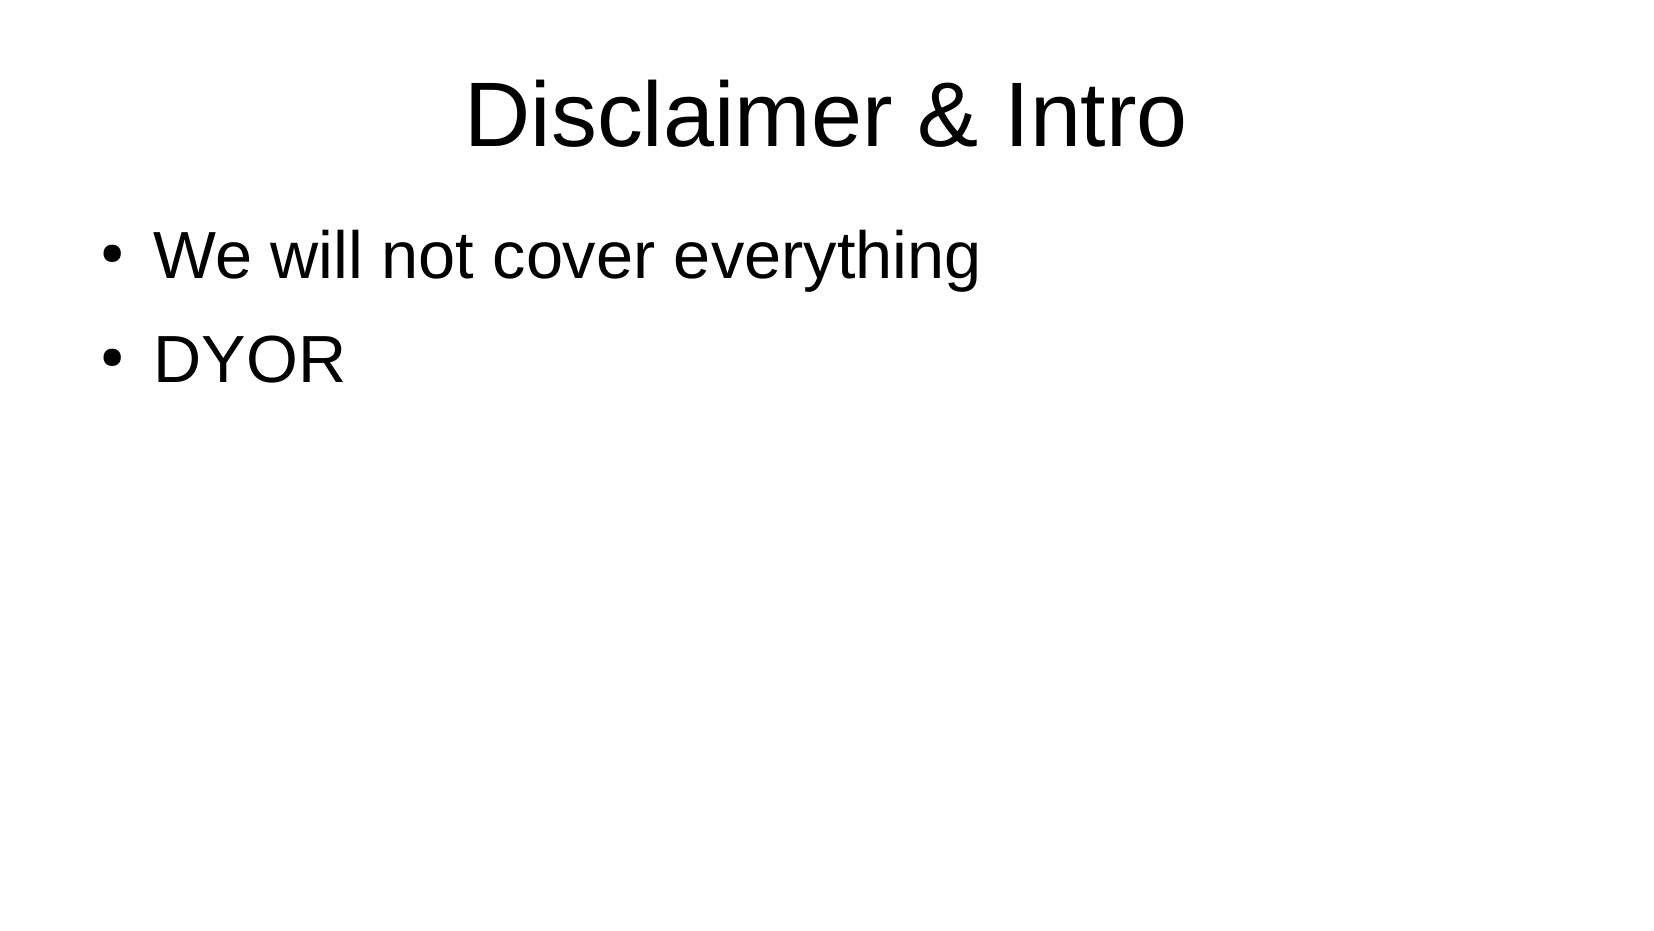

# Disclaimer & Intro
We will not cover everything
DYOR